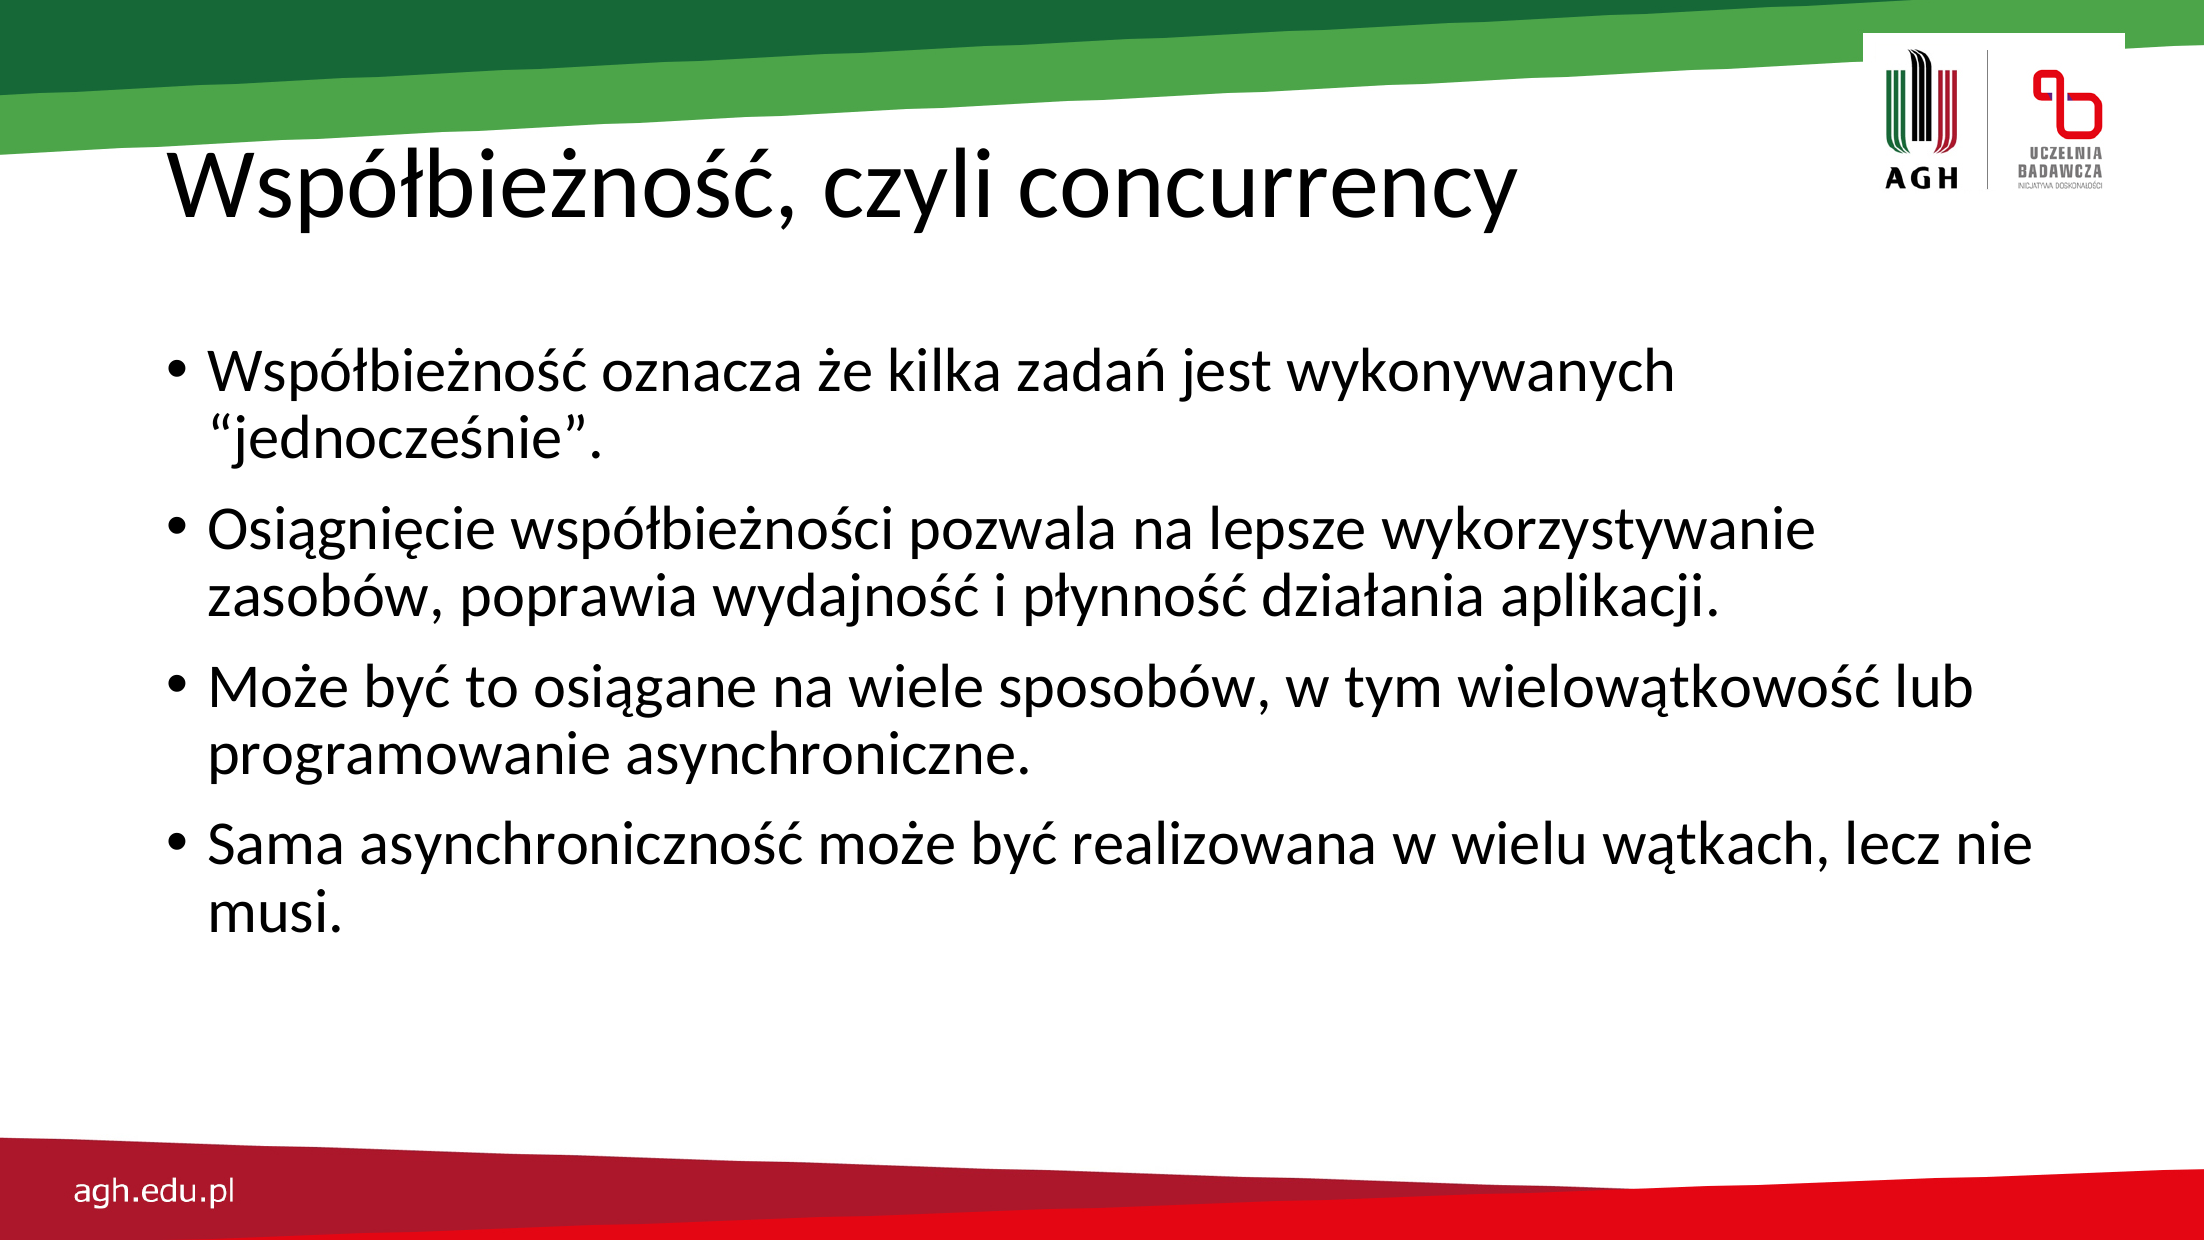

# Współbieżność, czyli concurrency
Współbieżność oznacza że kilka zadań jest wykonywanych “jednocześnie”.
Osiągnięcie współbieżności pozwala na lepsze wykorzystywanie zasobów, poprawia wydajność i płynność działania aplikacji.
Może być to osiągane na wiele sposobów, w tym wielowątkowość lub programowanie asynchroniczne.
Sama asynchroniczność może być realizowana w wielu wątkach, lecz nie musi.